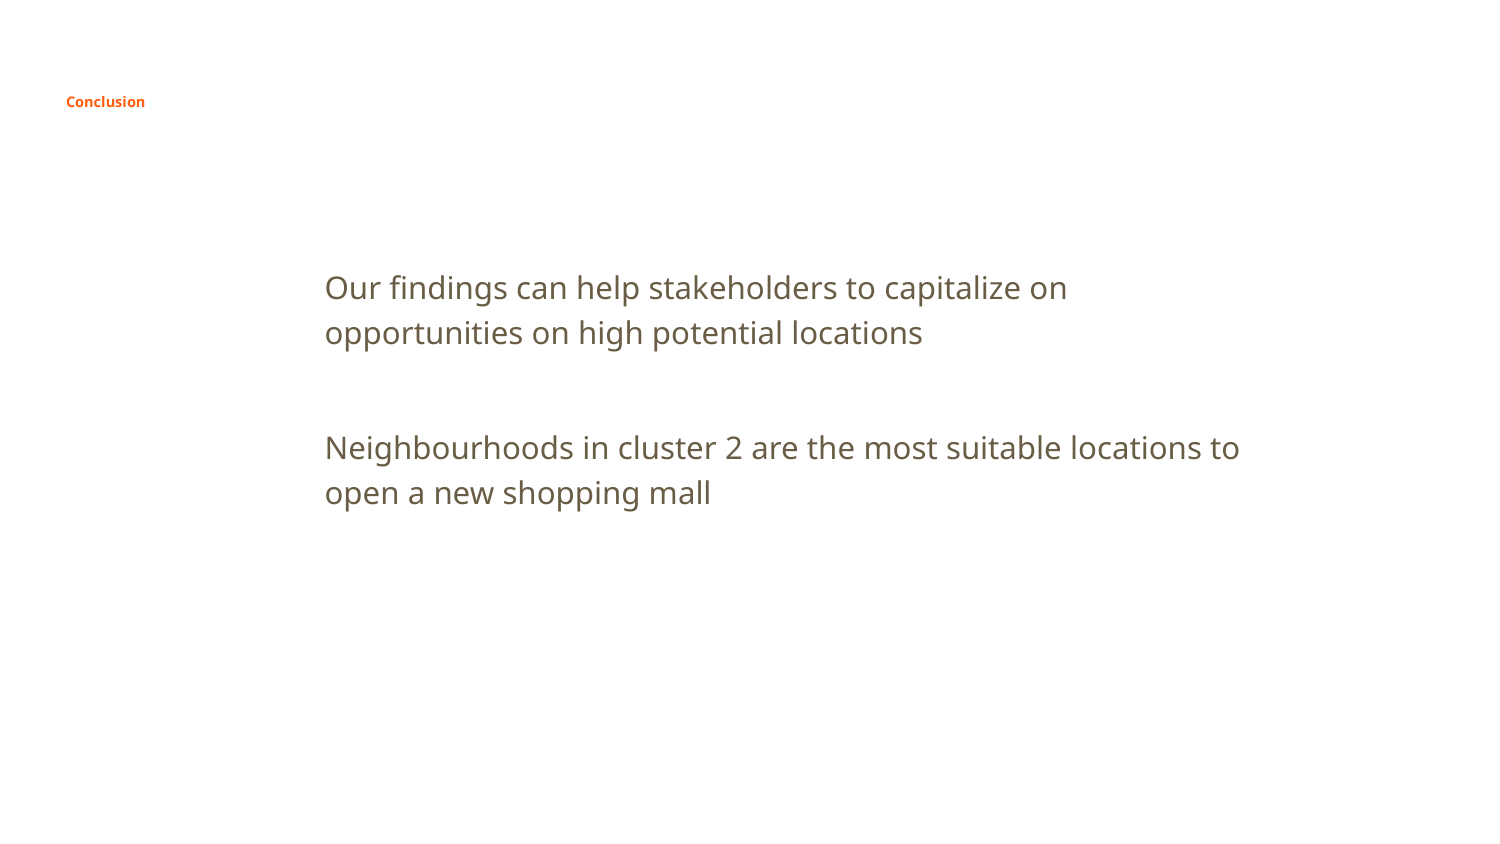

# Conclusion
Our findings can help stakeholders to capitalize on opportunities on high potential locations
Neighbourhoods in cluster 2 are the most suitable locations to open a new shopping mall